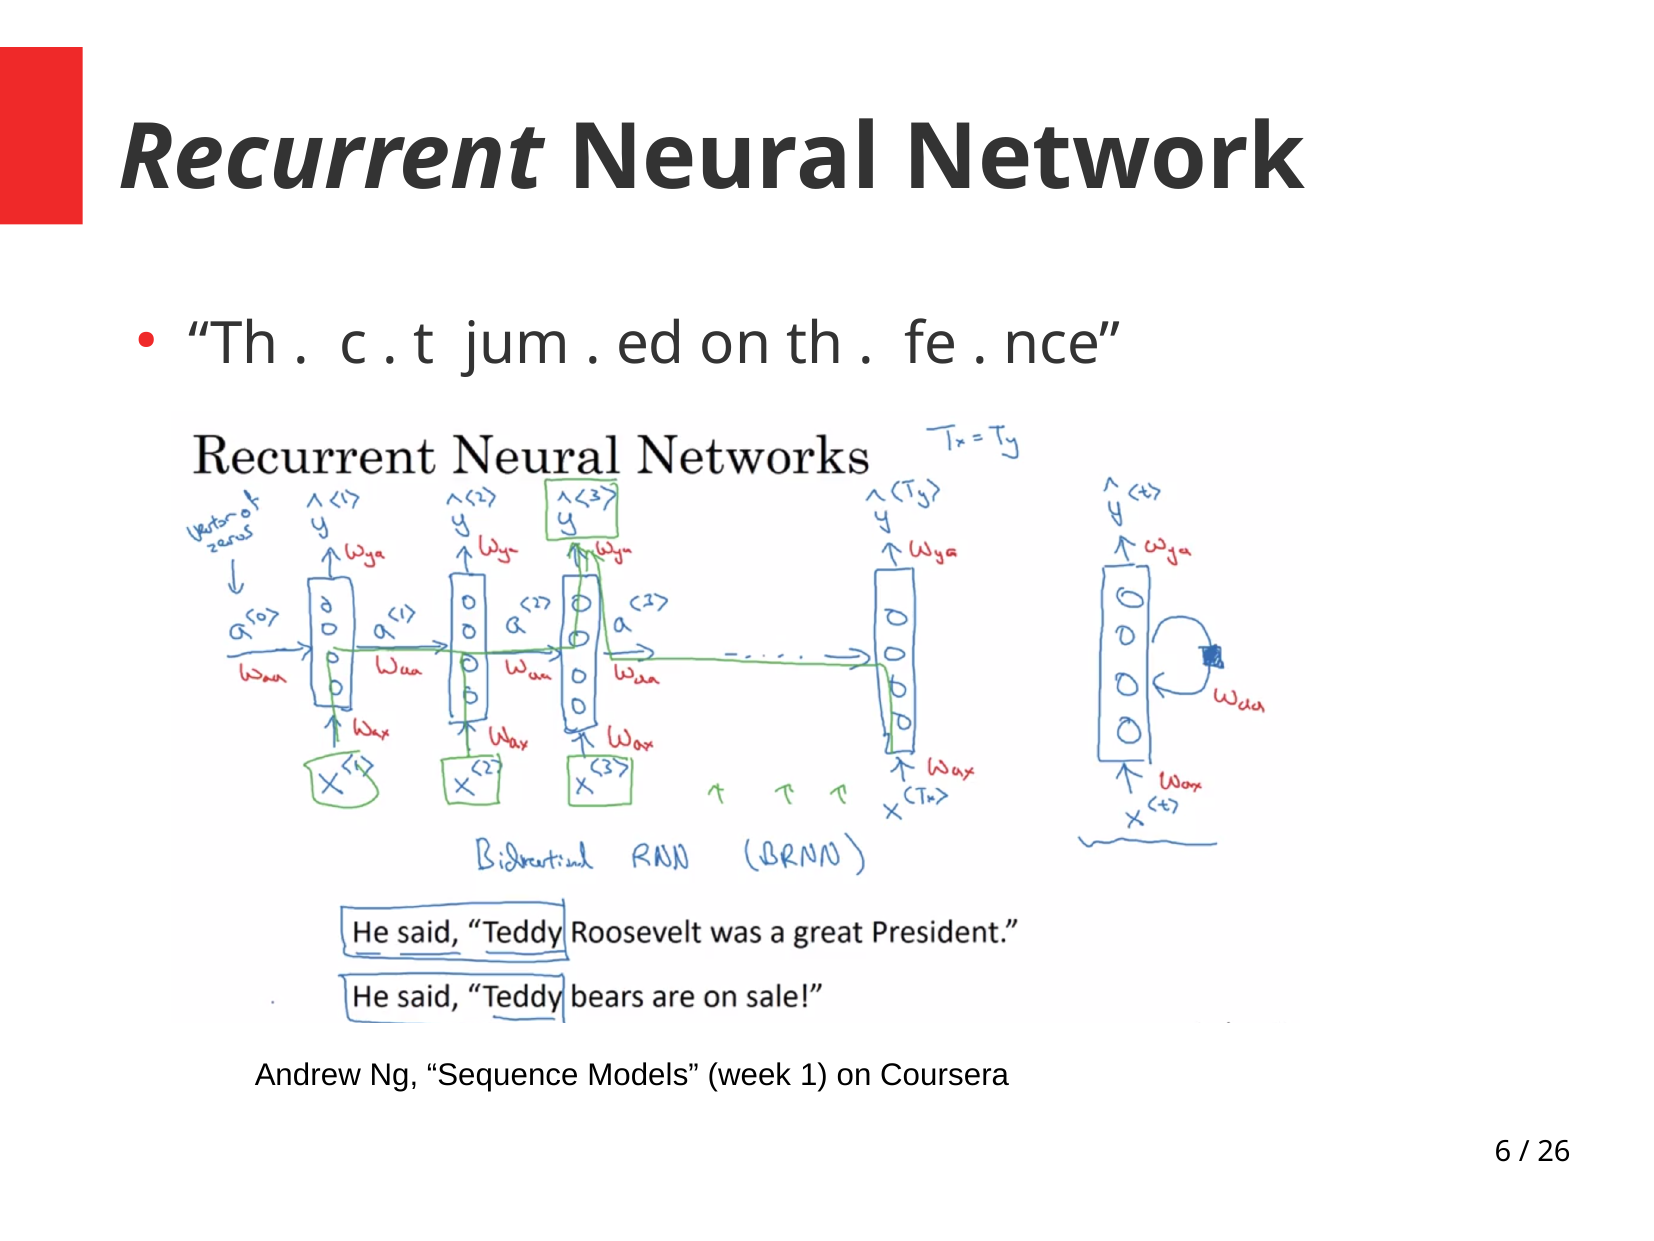

# Recurrent Neural Network
“Th . c . t jum . ed on th . fe . nce”
Andrew Ng, “Sequence Models” (week 1) on Coursera
6